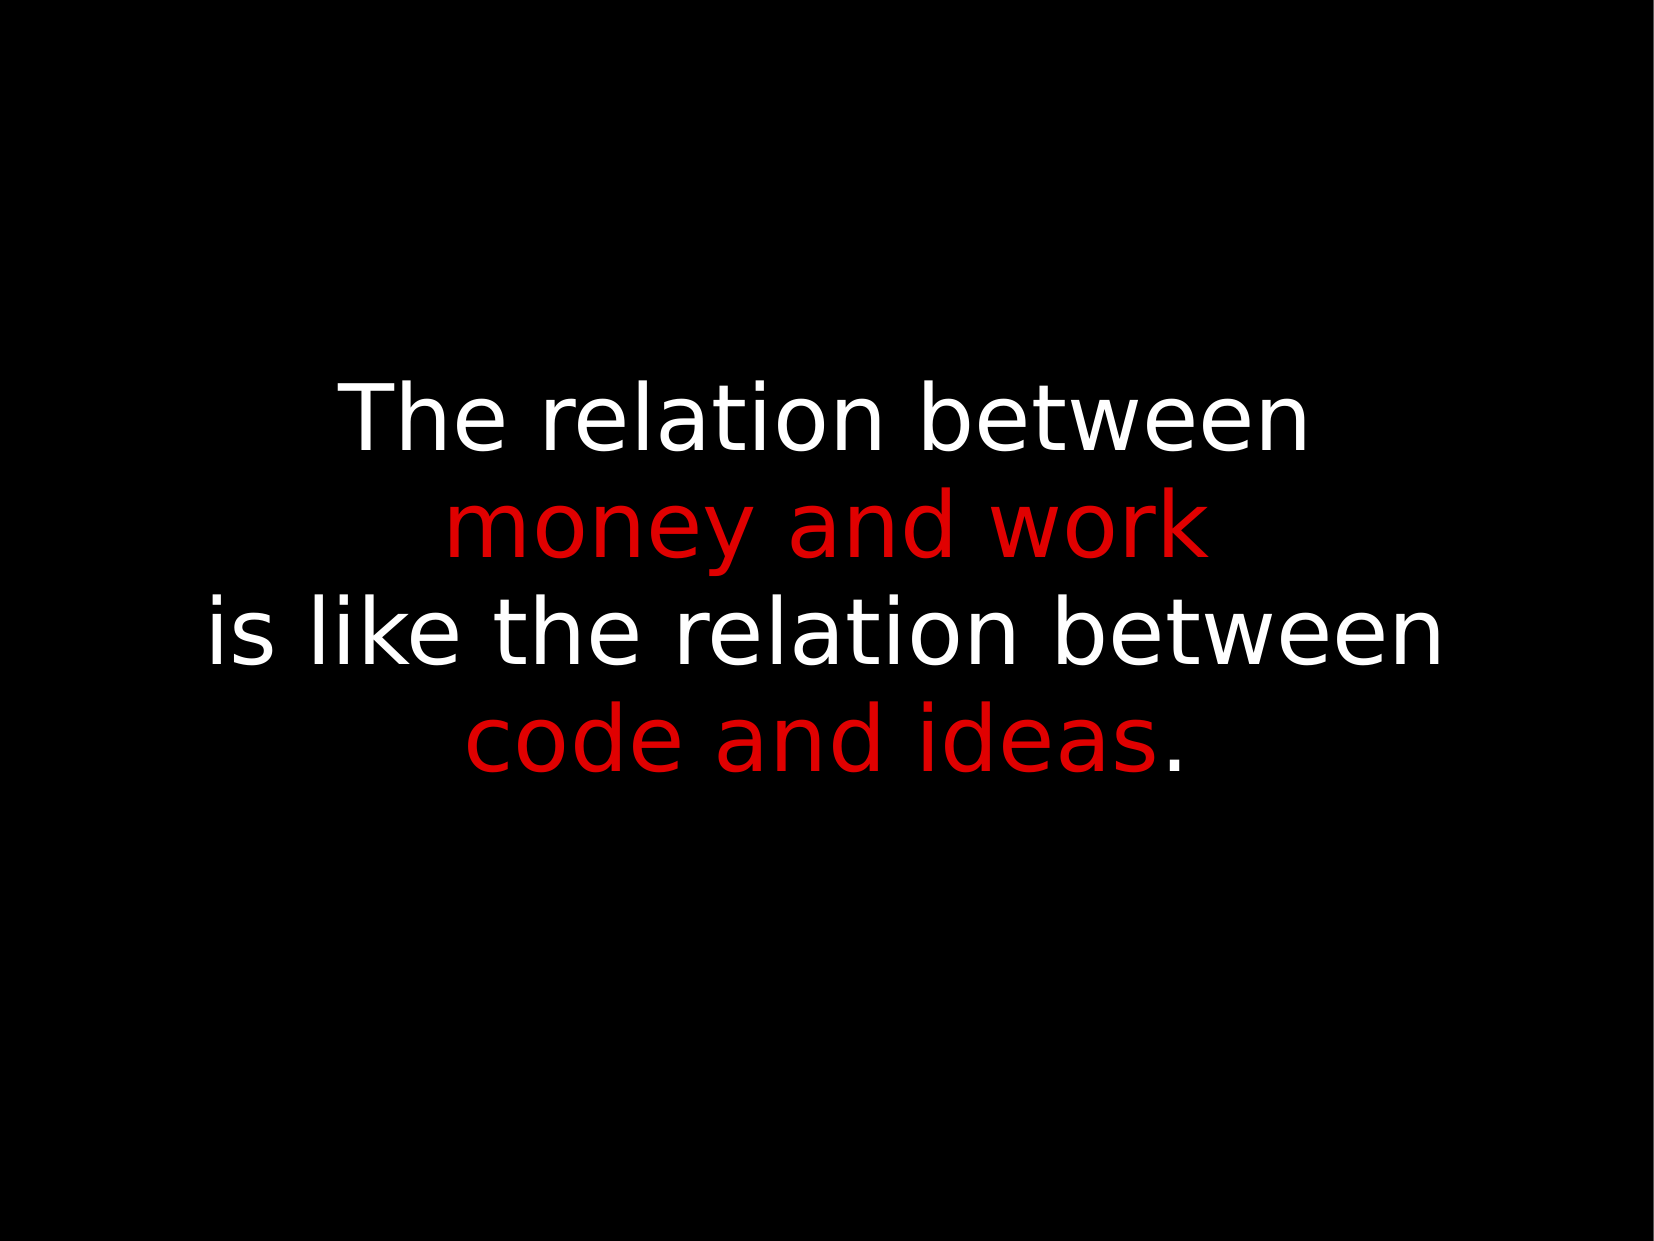

# The relation between money and work is like the relation between code and ideas.